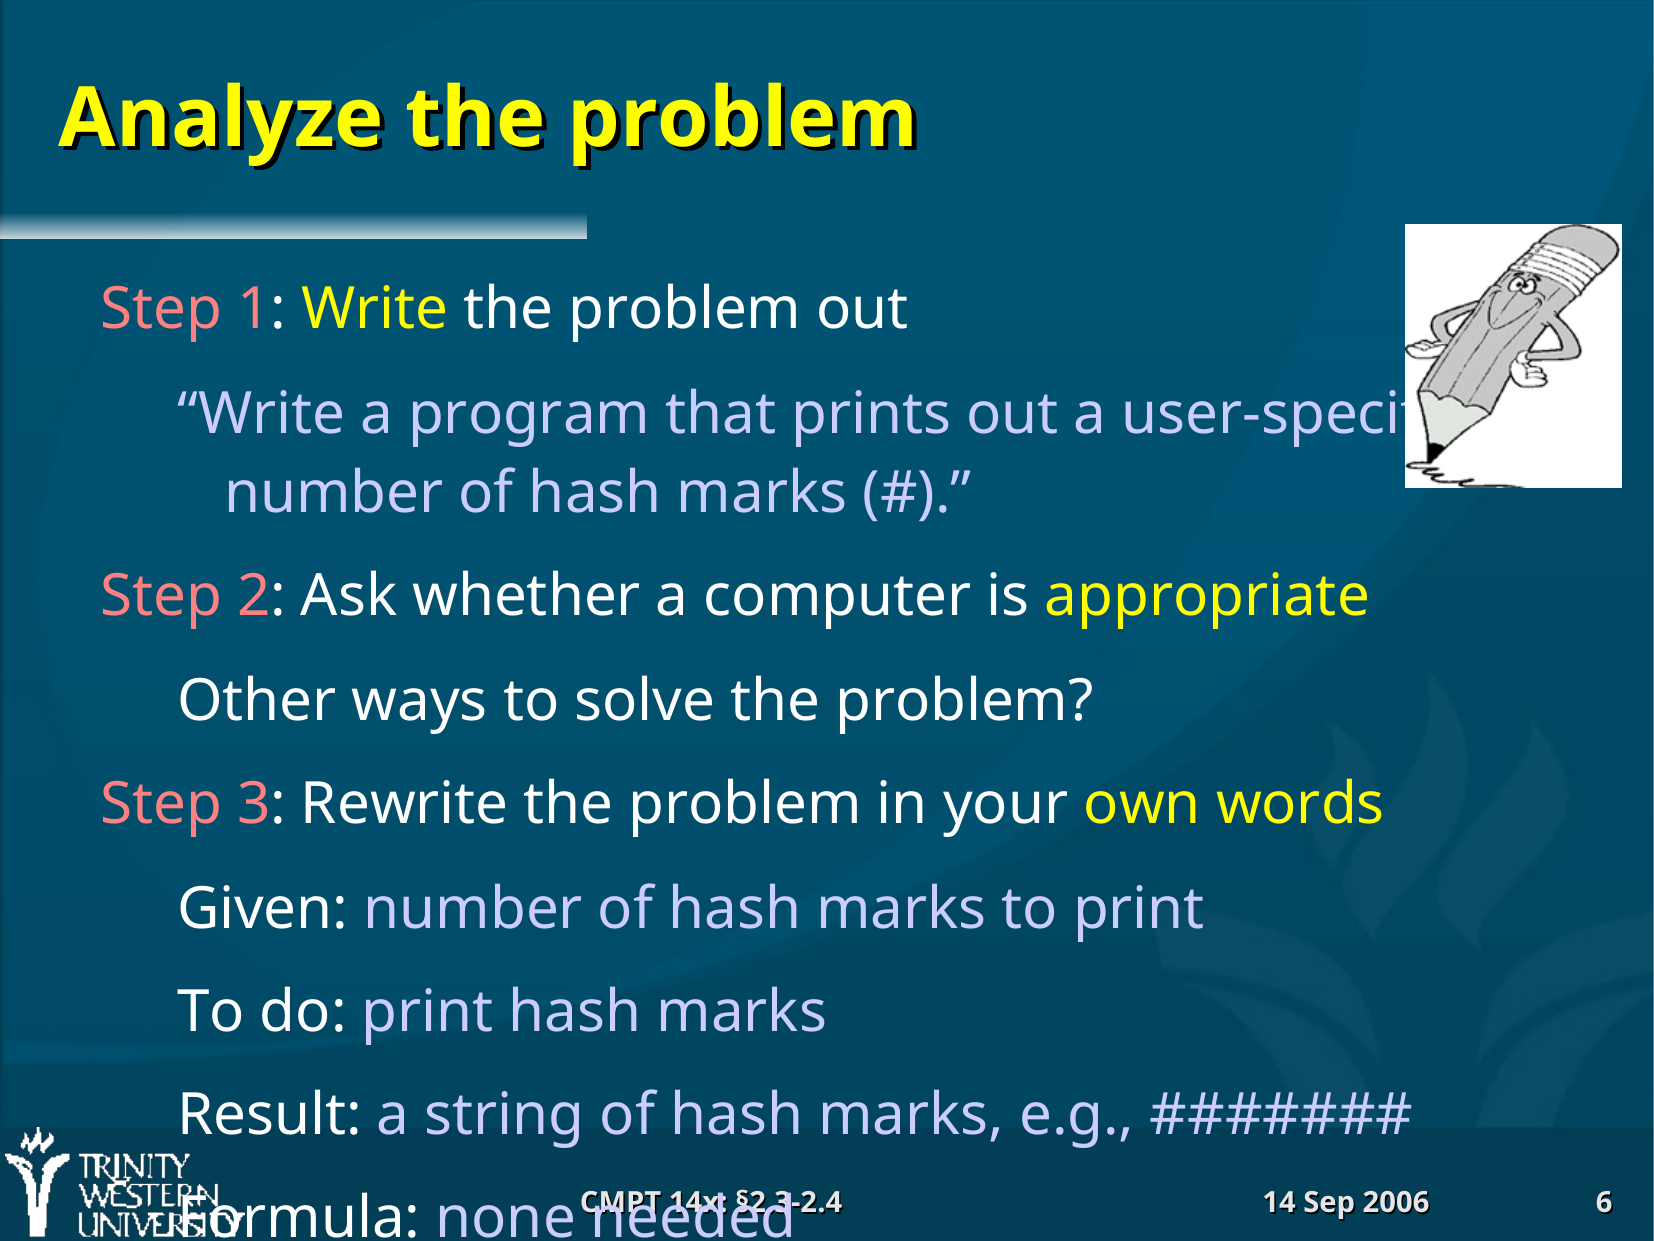

# Analyze the problem
Step 1: Write the problem out
“Write a program that prints out a user-specified number of hash marks (#).”
Step 2: Ask whether a computer is appropriate
Other ways to solve the problem?
Step 3: Rewrite the problem in your own words
Given: number of hash marks to print
To do: print hash marks
Result: a string of hash marks, e.g., #######
Formula: none needed
CMPT 14x: §2.3-2.4
14 Sep 2006
6